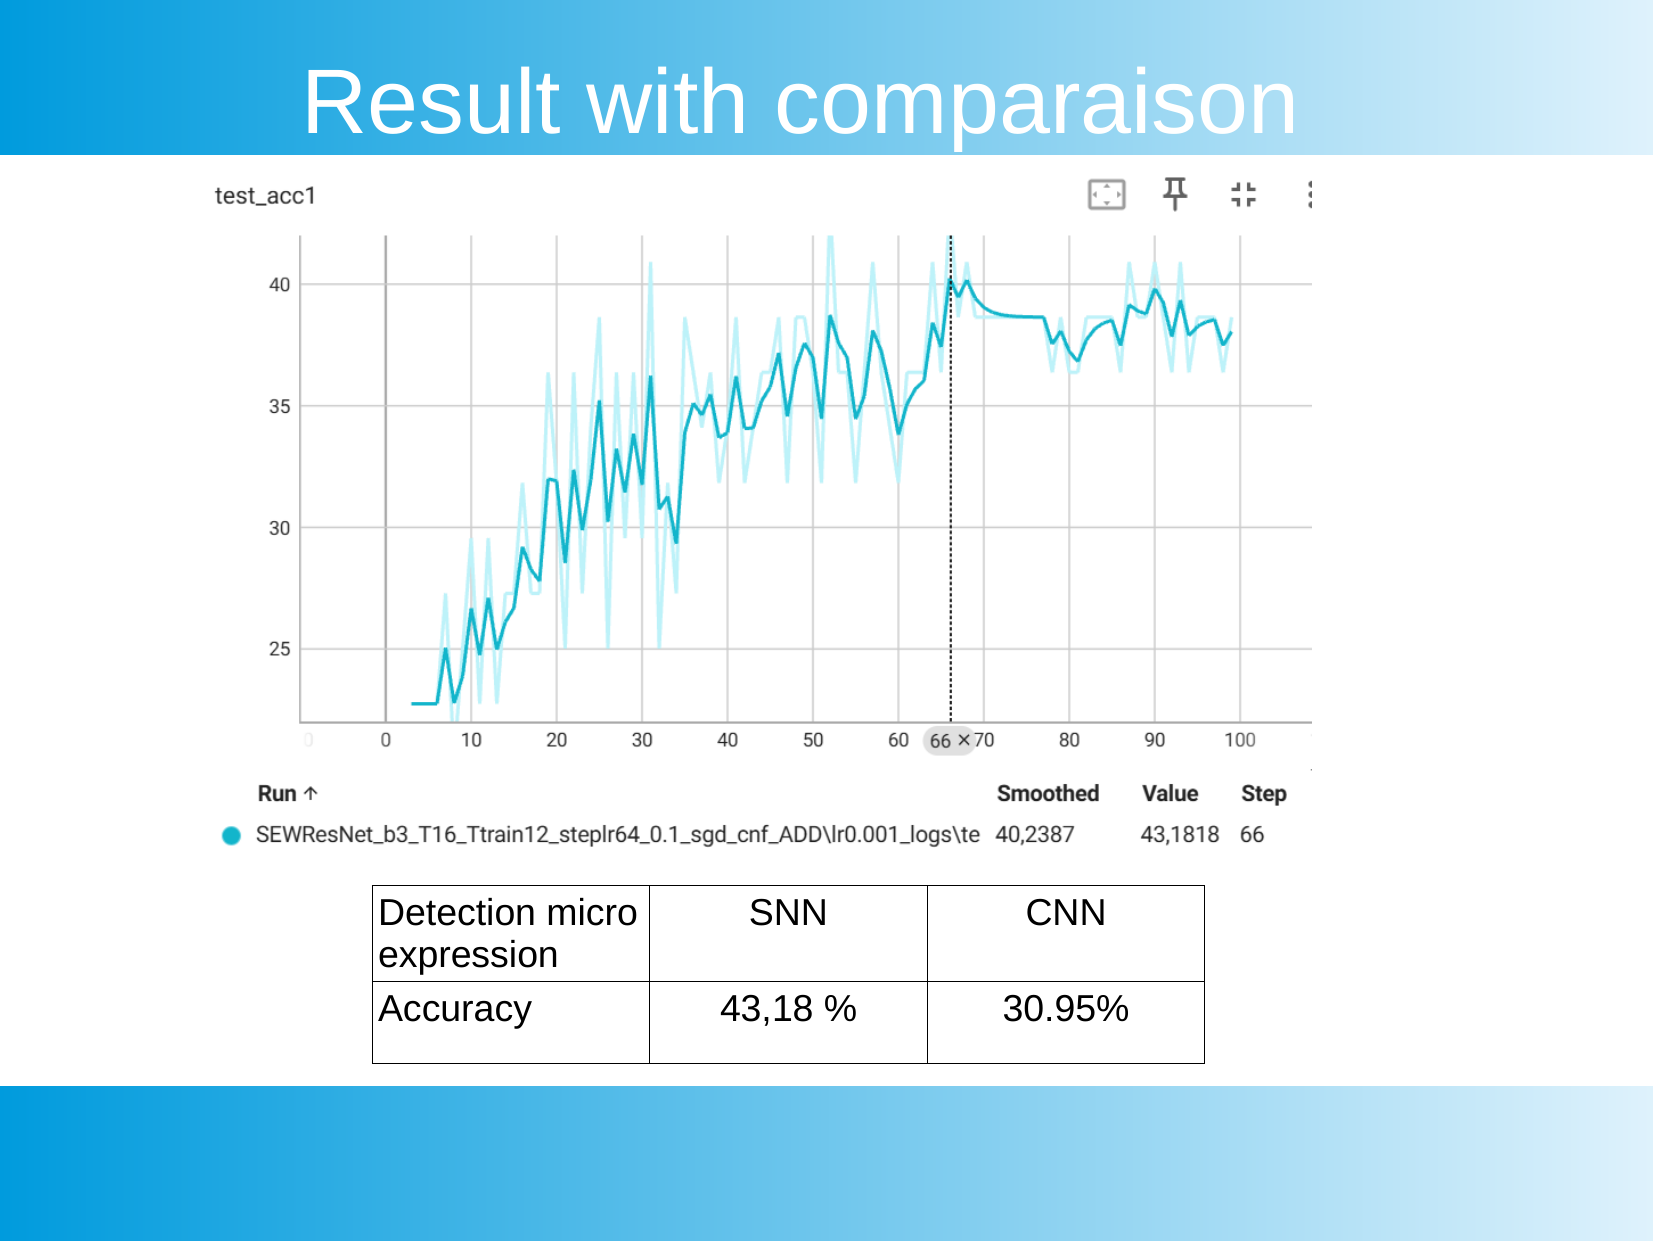

# Result with comparaison
| Detection micro expression | SNN | CNN |
| --- | --- | --- |
| Accuracy | 43,18 % | 30.95% |